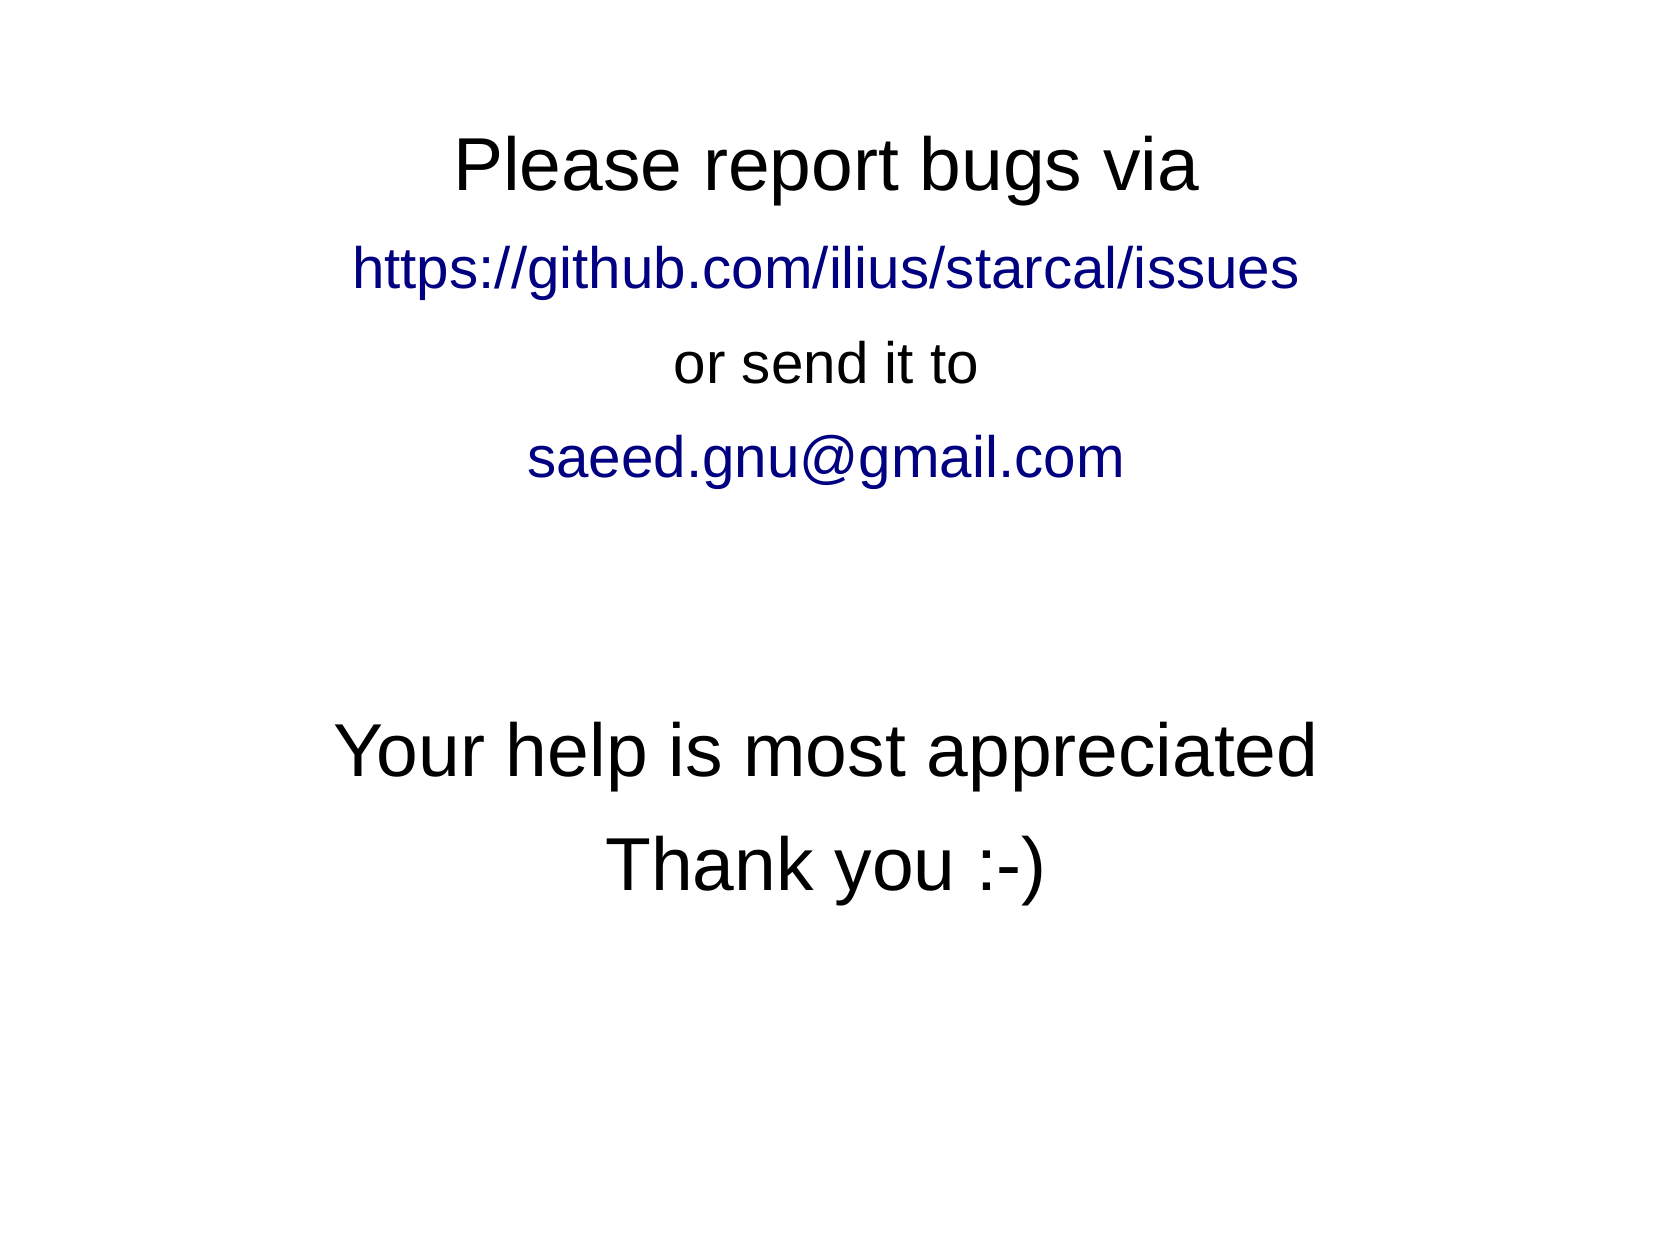

# Please report bugs via
https://github.com/ilius/starcal/issues
or send it to
saeed.gnu@gmail.com
Your help is most appreciated
Thank you :-)